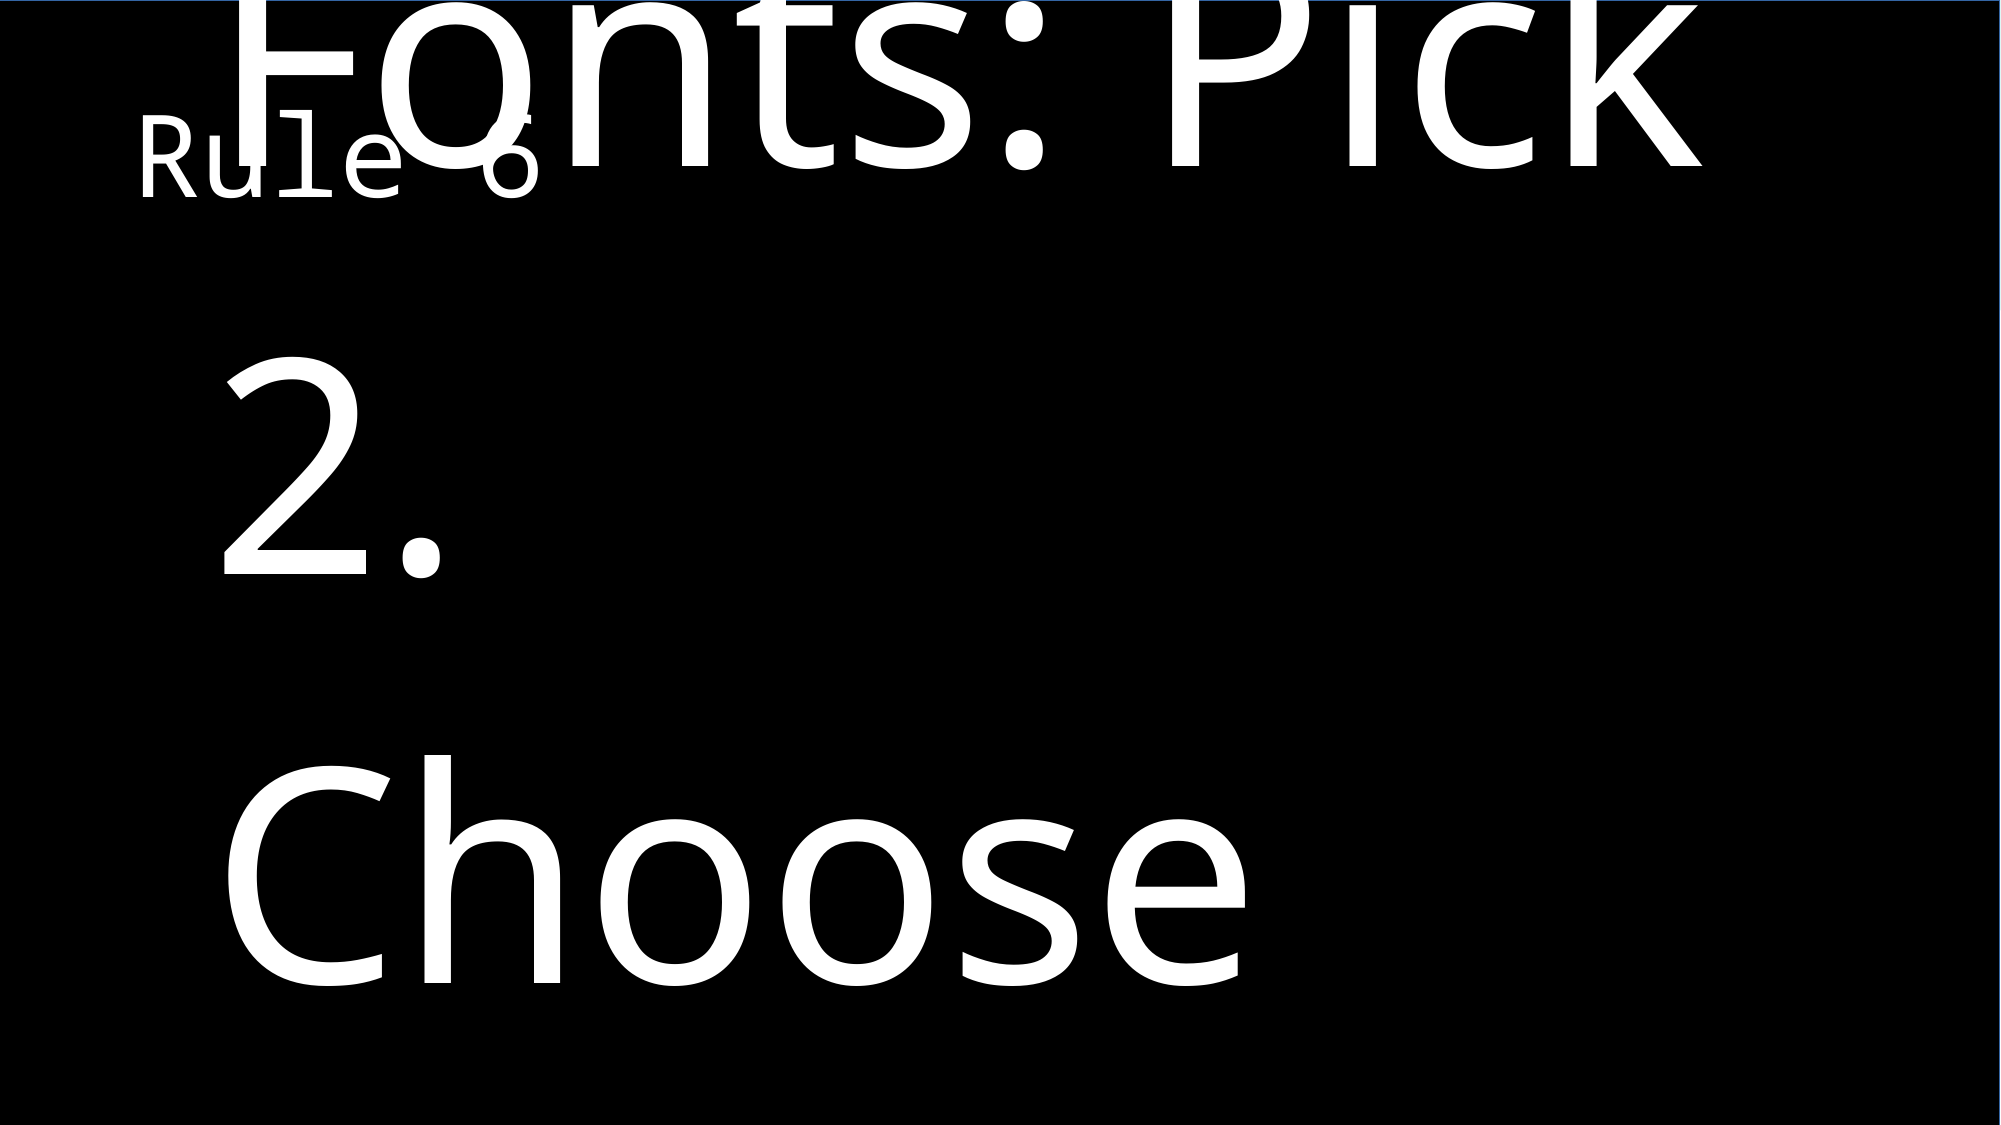

Fonts: Pick 2.
Choose wisely.
# Rule 6